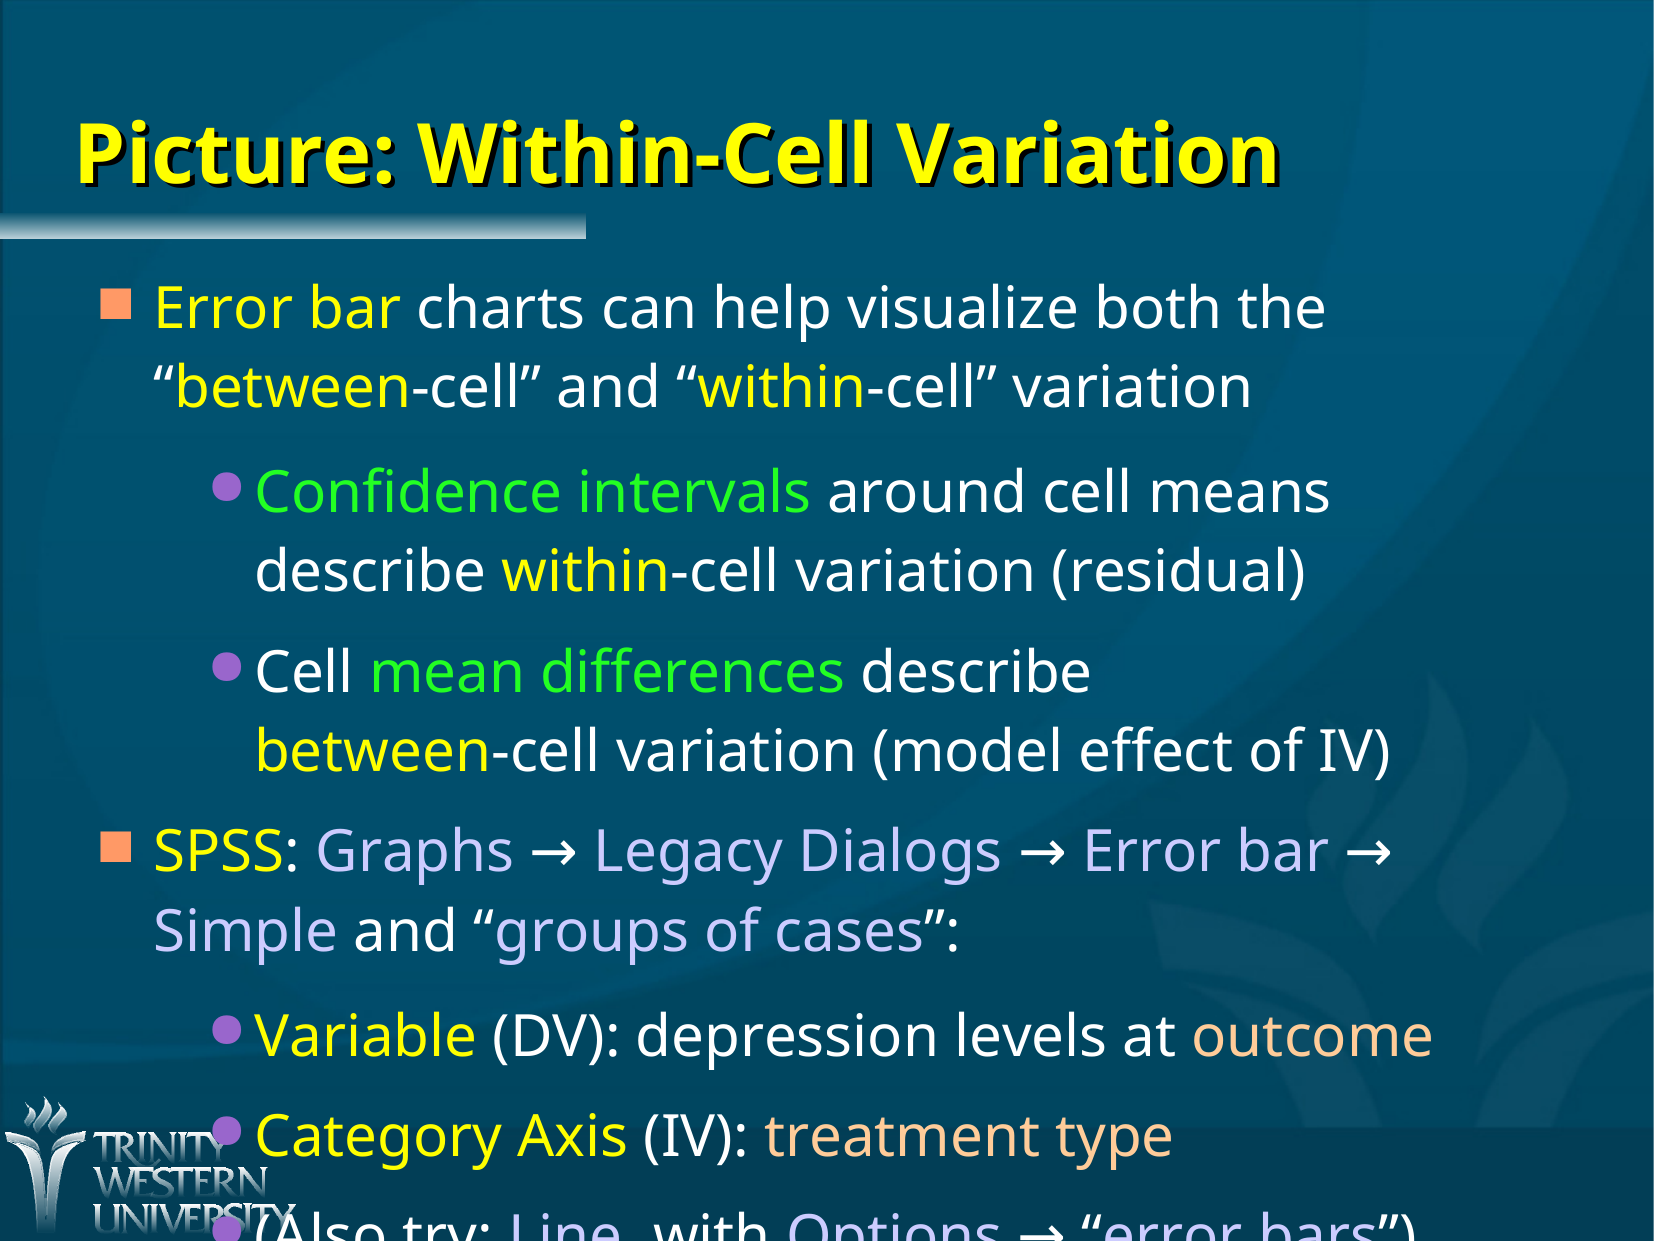

# Picture: Within-Cell Variation
Error bar charts can help visualize both the “between-cell” and “within-cell” variation
Confidence intervals around cell means describe within-cell variation (residual)
Cell mean differences describe
between-cell variation (model effect of IV)
SPSS: Graphs → Legacy Dialogs → Error bar → Simple and “groups of cases”:
Variable (DV): depression levels at outcome
Category Axis (IV): treatment type
(Also try: Line, with Options → “error bars”)